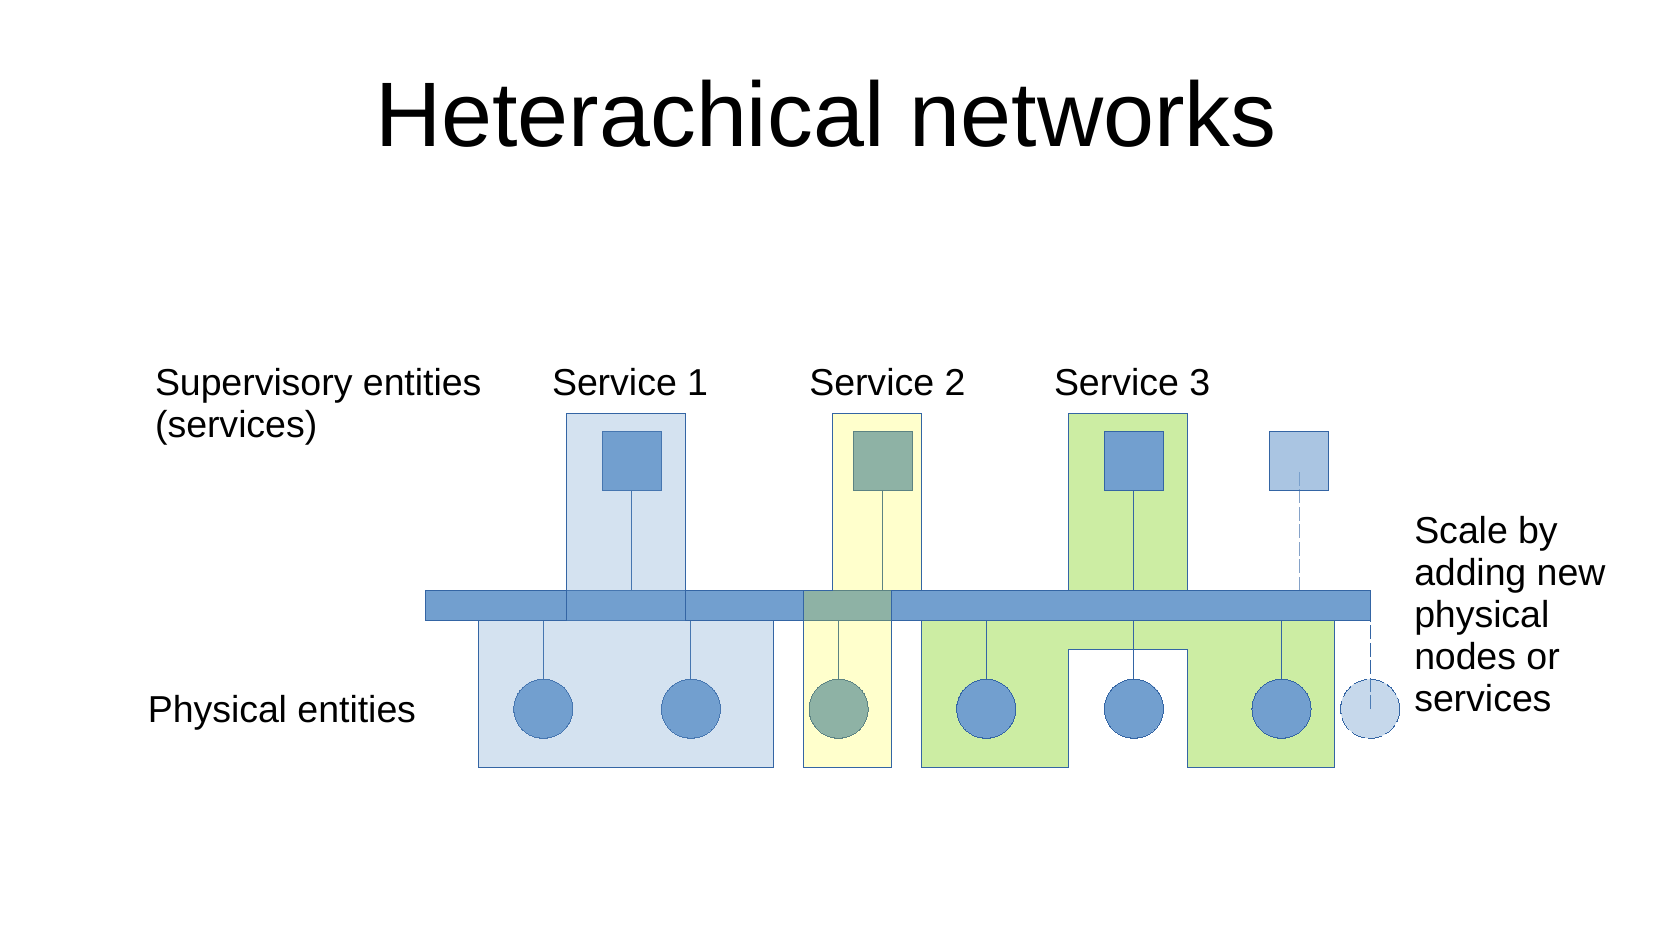

# Heterachical networks
Supervisory entities
(services)
Service 1
Service 2
Service 3
Scale by adding new physical nodes or services
Physical entities